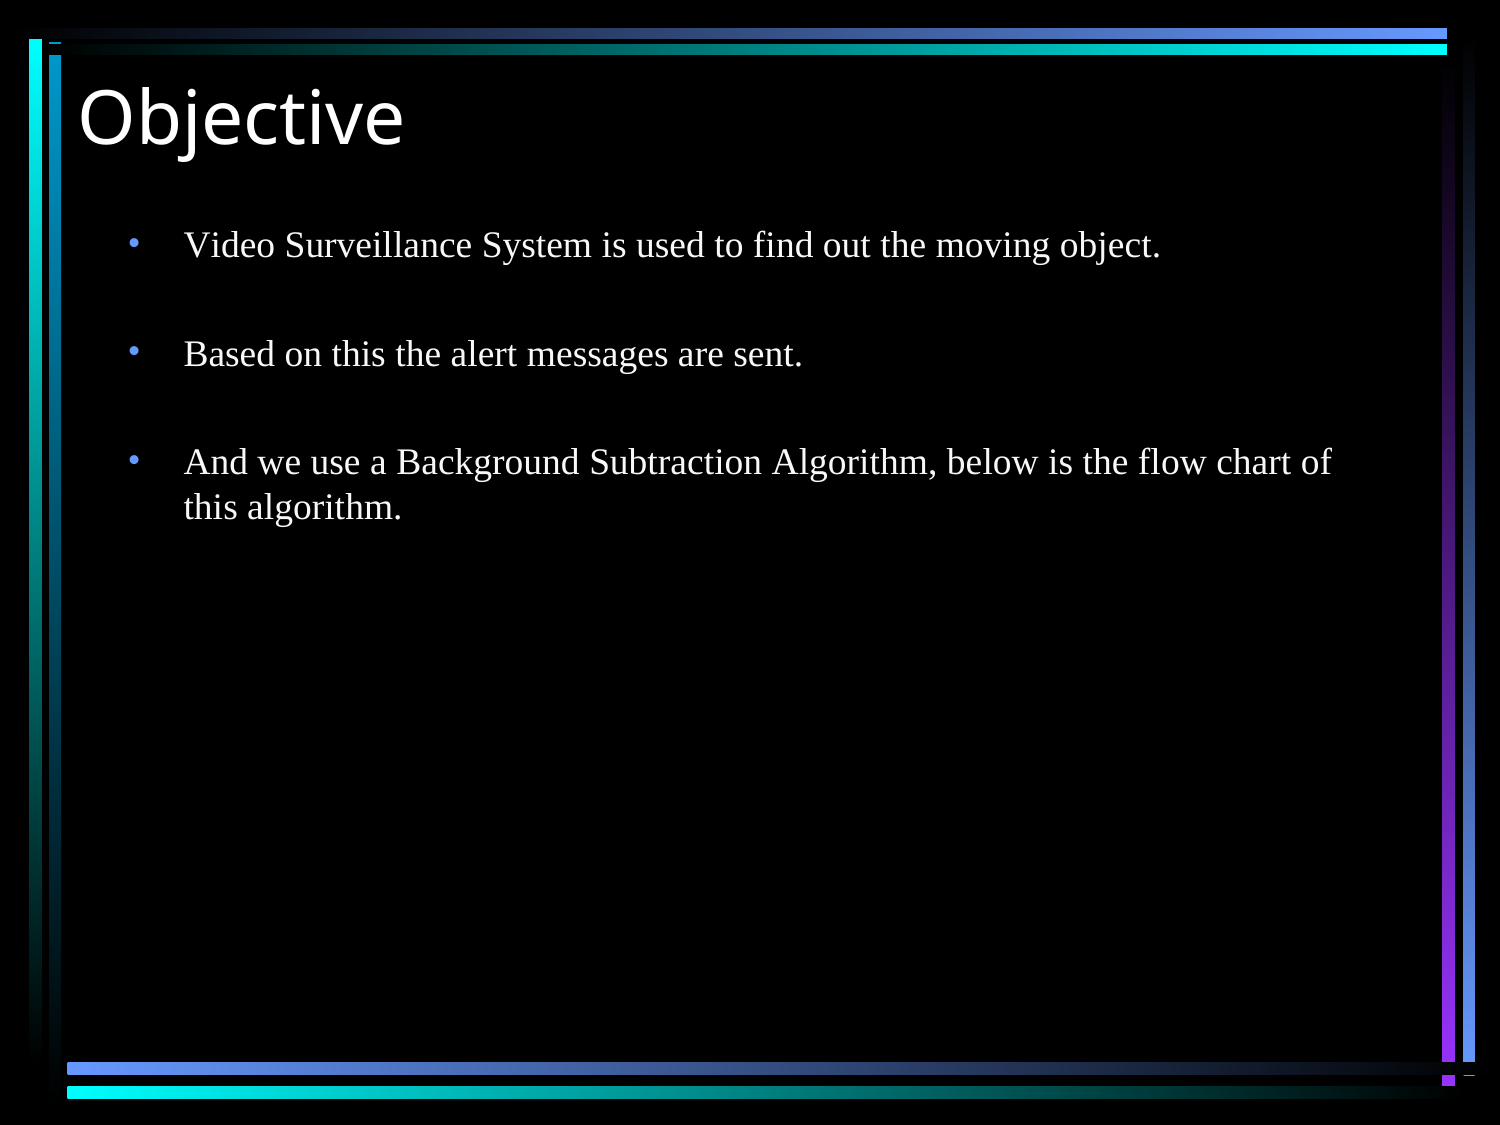

Objective
Video Surveillance System is used to find out the moving object.
Based on this the alert messages are sent.
And we use a Background Subtraction Algorithm, below is the flow chart of this algorithm.